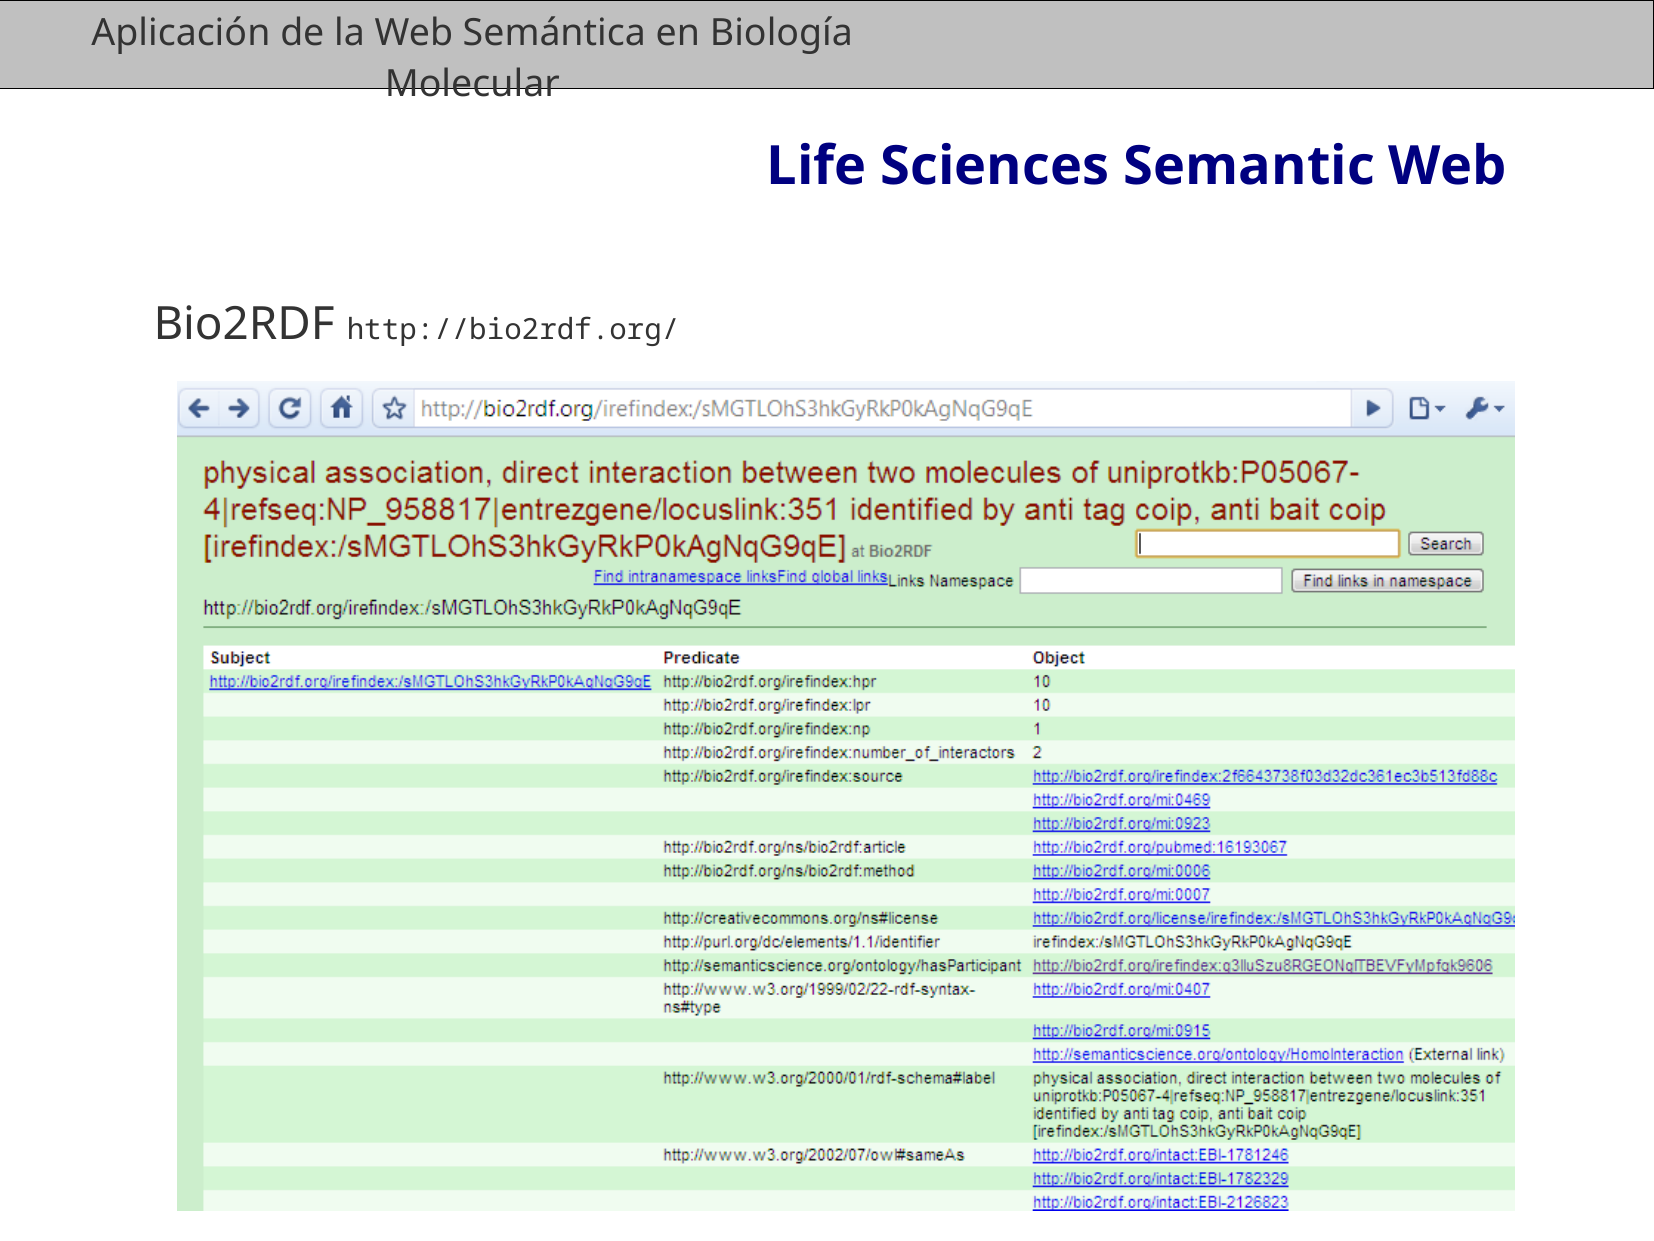

Aplicación de la Web Semántica en Biología Molecular
Life Sciences Semantic Web
# Bio2RDF http://bio2rdf.org/